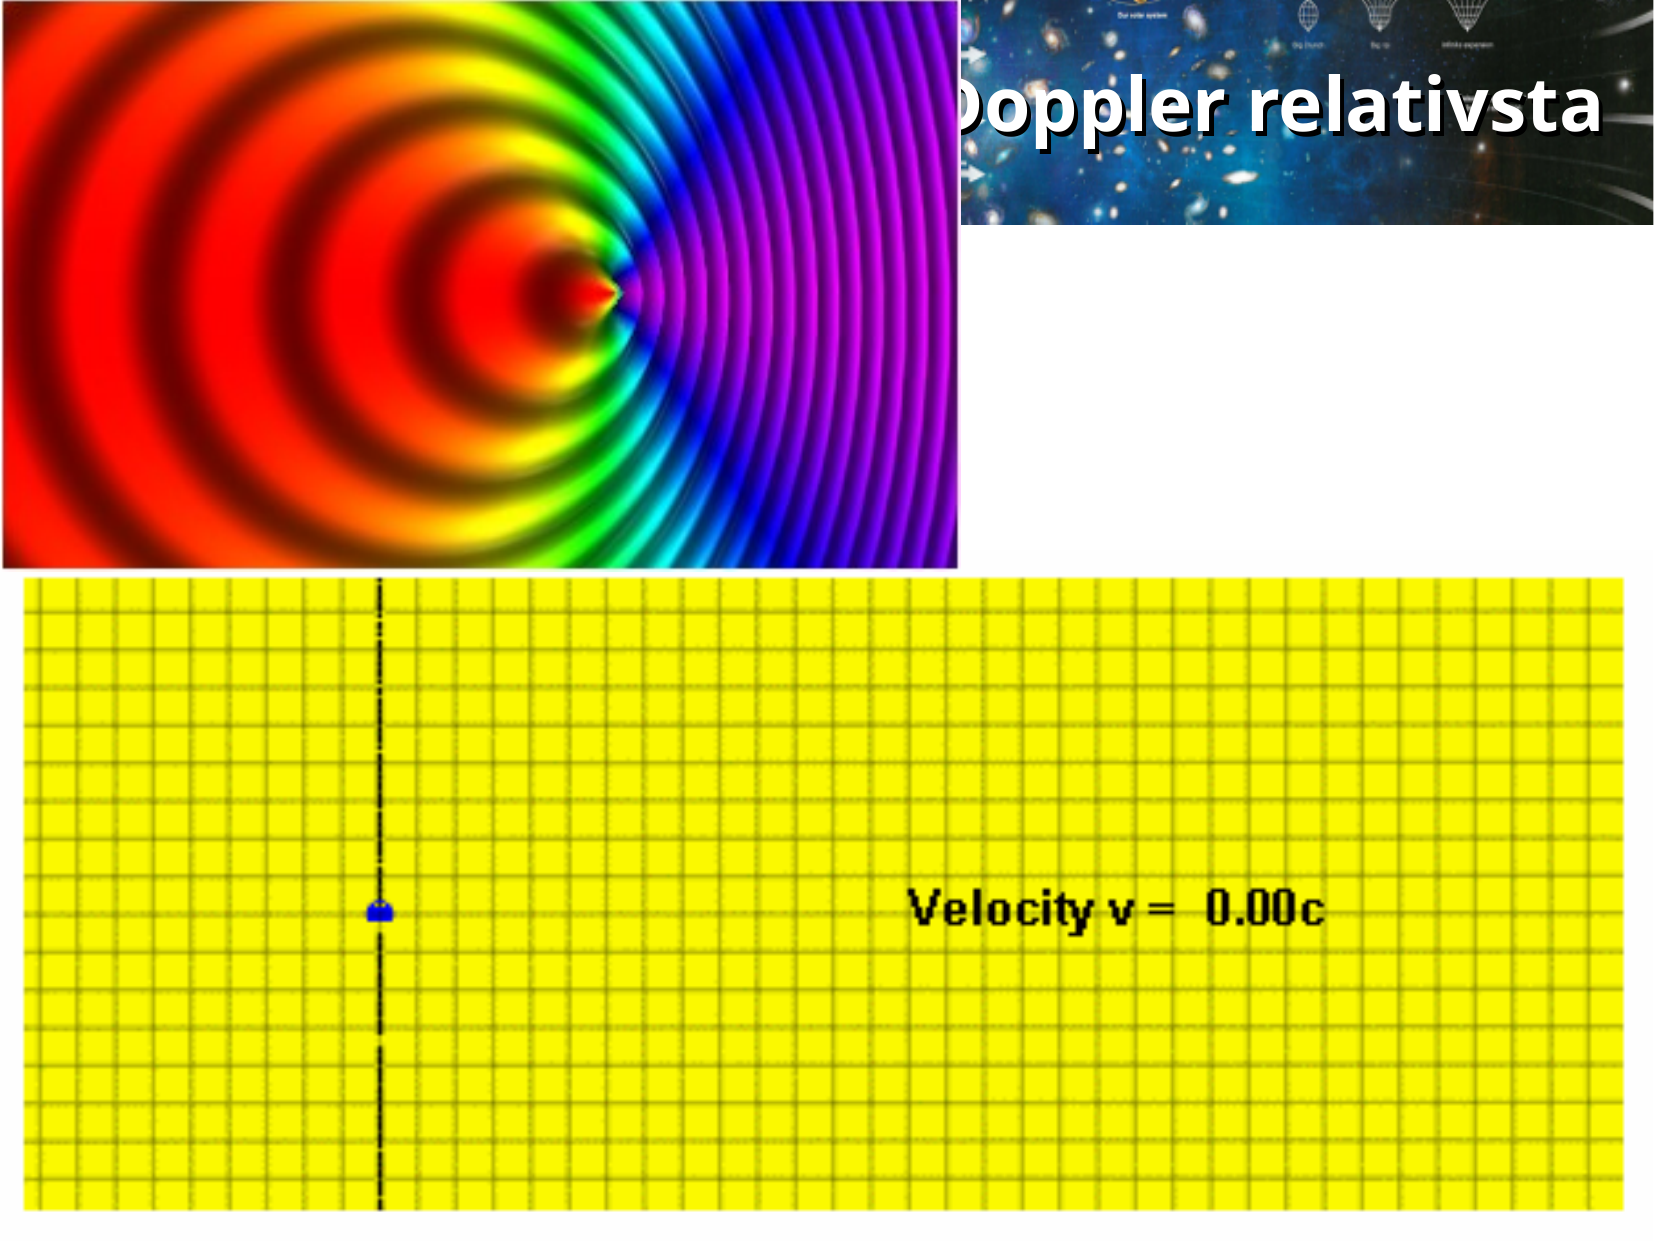

# Efecto Doppler relativsta
Nov 14, 2018
H. Asorey - IPAC 2018 - 15/16
16